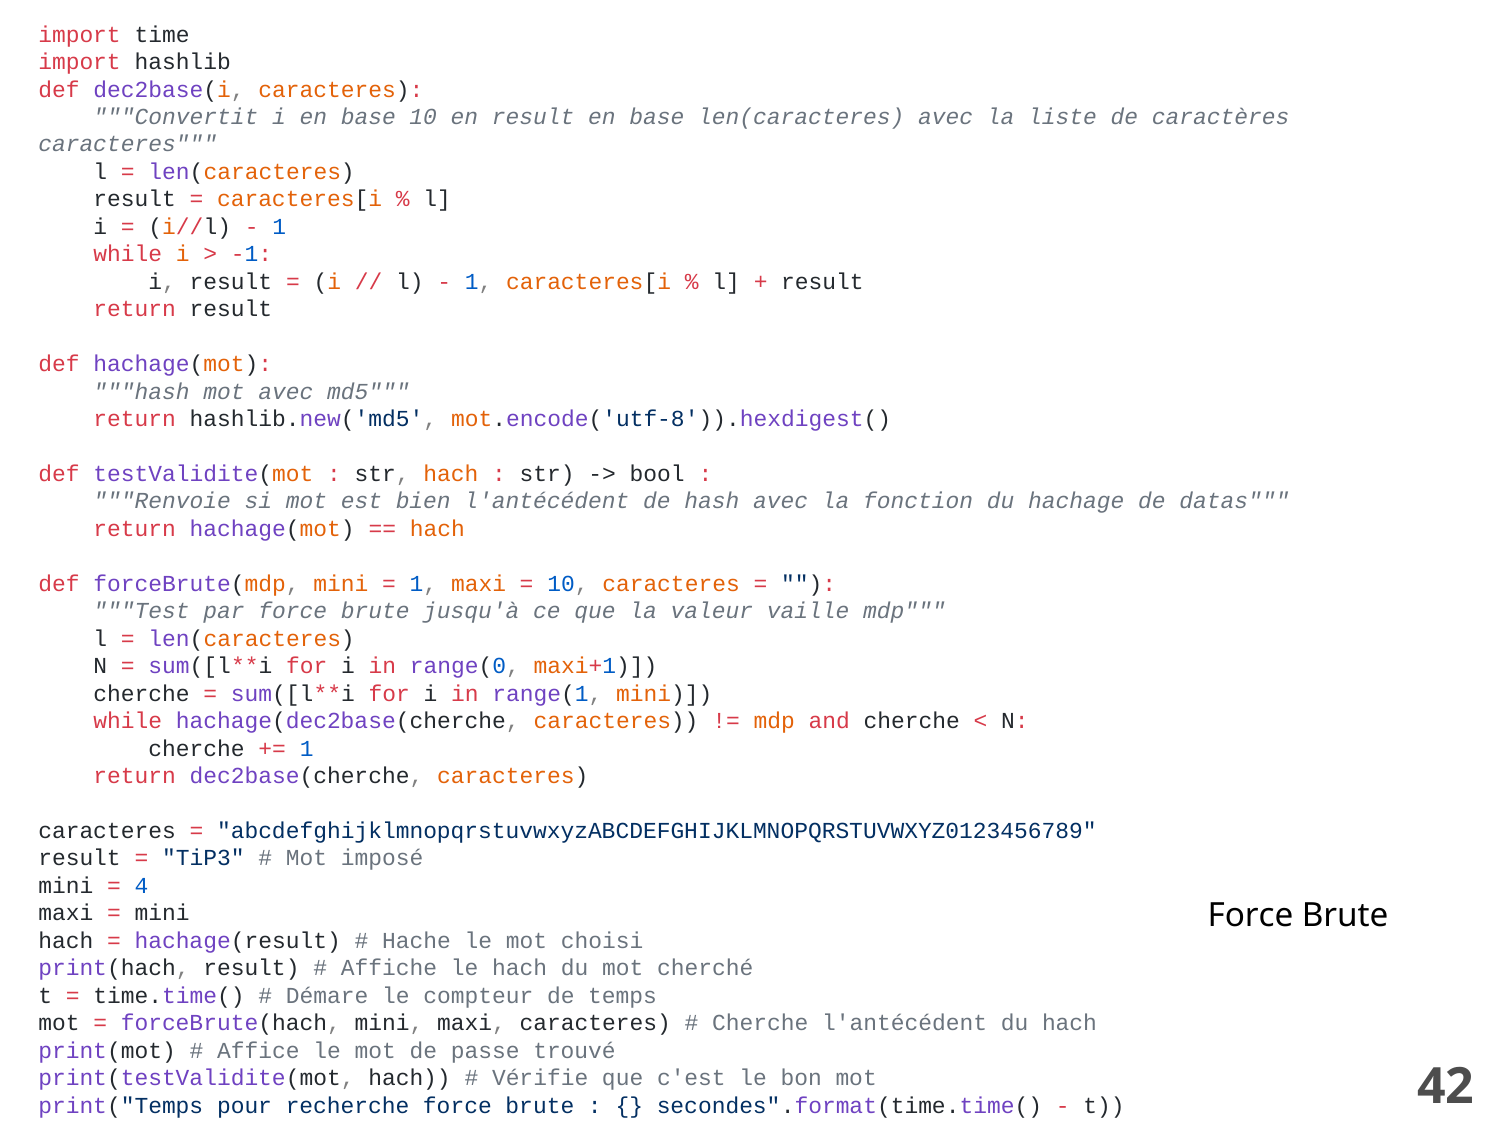

import time
import hashlib
def dec2base(i, caracteres):
 """Convertit i en base 10 en result en base len(caracteres) avec la liste de caractères caracteres"""
 l = len(caracteres)
 result = caracteres[i % l]
 i = (i//l) - 1
 while i > -1:
 i, result = (i // l) - 1, caracteres[i % l] + result
 return result
def hachage(mot):
 """hash mot avec md5"""
 return hashlib.new('md5', mot.encode('utf-8')).hexdigest()
def testValidite(mot : str, hach : str) -> bool :
 """Renvoie si mot est bien l'antécédent de hash avec la fonction du hachage de datas"""
 return hachage(mot) == hach
def forceBrute(mdp, mini = 1, maxi = 10, caracteres = ""):
 """Test par force brute jusqu'à ce que la valeur vaille mdp"""
 l = len(caracteres)
 N = sum([l**i for i in range(0, maxi+1)])
 cherche = sum([l**i for i in range(1, mini)])
 while hachage(dec2base(cherche, caracteres)) != mdp and cherche < N:
 cherche += 1
 return dec2base(cherche, caracteres)
caracteres = "abcdefghijklmnopqrstuvwxyzABCDEFGHIJKLMNOPQRSTUVWXYZ0123456789"
result = "TiP3" # Mot imposé
mini = 4
maxi = mini
hach = hachage(result) # Hache le mot choisi
print(hach, result) # Affiche le hach du mot cherché
t = time.time() # Démare le compteur de temps
mot = forceBrute(hach, mini, maxi, caracteres) # Cherche l'antécédent du hach
print(mot) # Affice le mot de passe trouvé
print(testValidite(mot, hach)) # Vérifie que c'est le bon mot
print("Temps pour recherche force brute : {} secondes".format(time.time() - t))
Force Brute